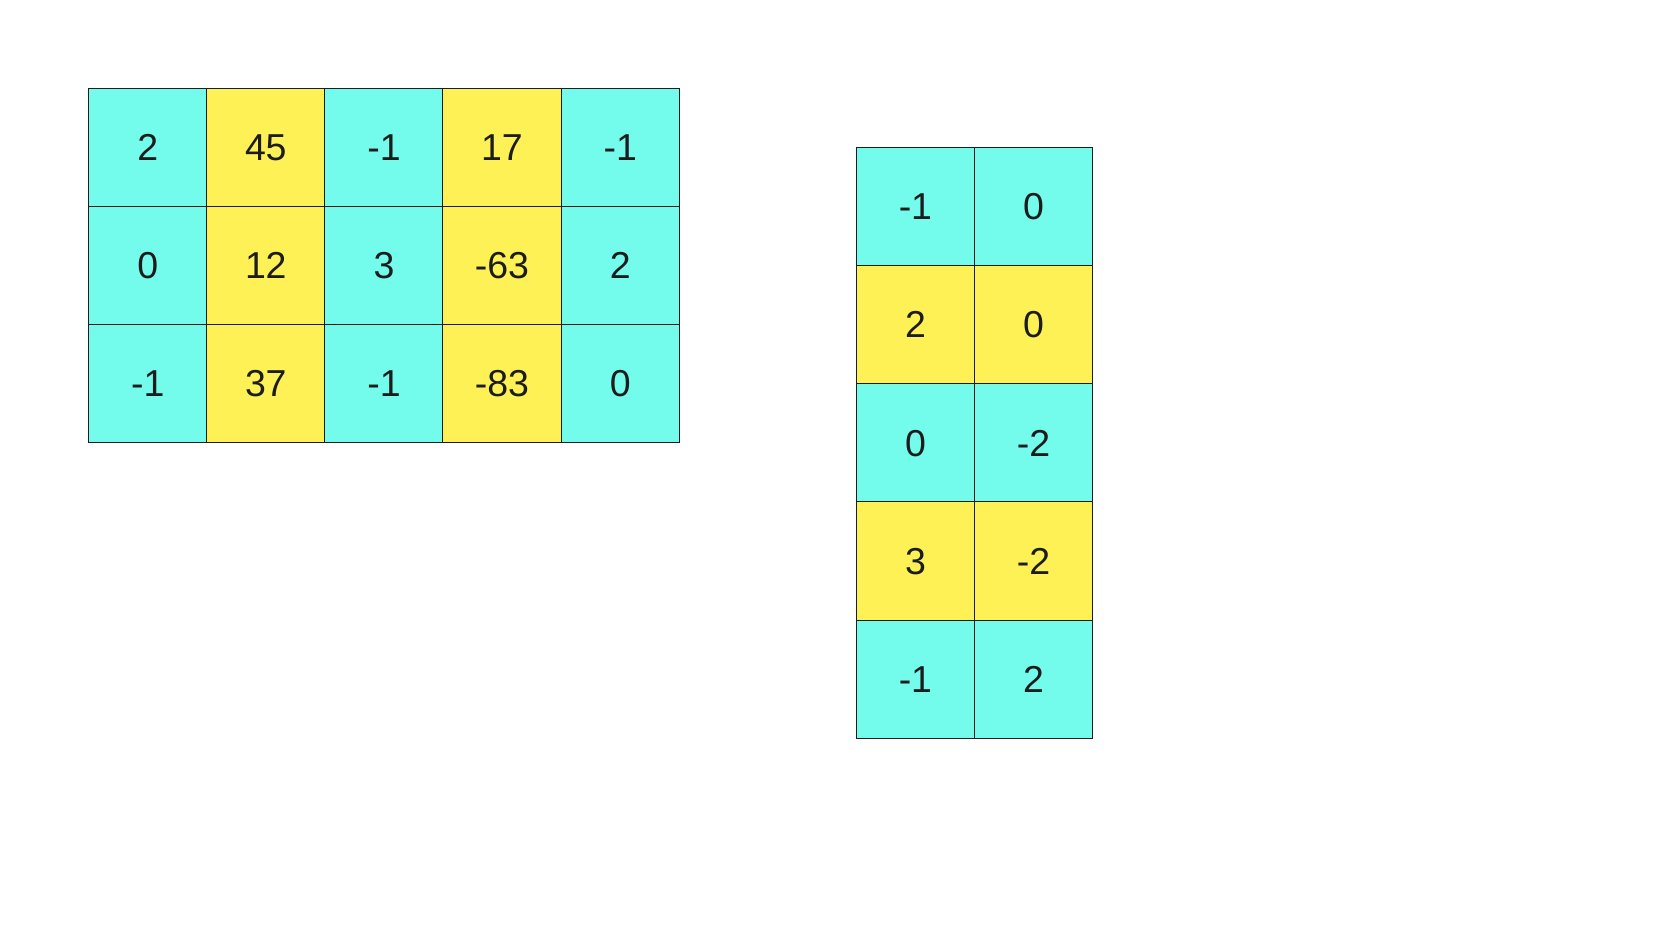

2
2
45
-1
17
-1
-1
0
0
0
12
3
-63
2
2
0
-1
-1
37
-1
-83
0
0
-2
3
-2
-1
2